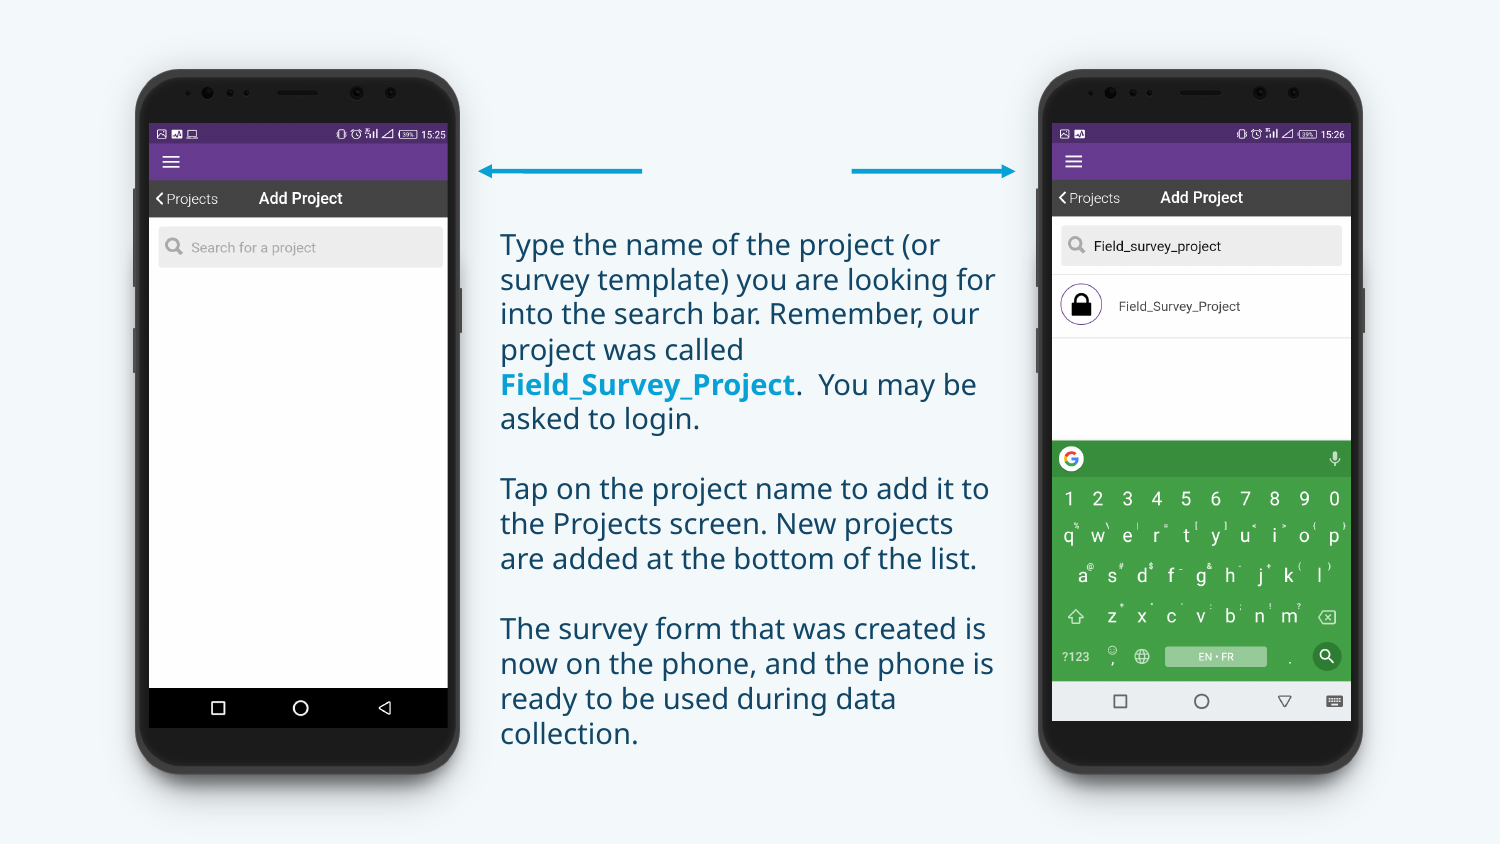

Type the name of the project (or survey template) you are looking for into the search bar. Remember, our project was called Field_Survey_Project. You may be asked to login.
Tap on the project name to add it to the Projects screen. New projects are added at the bottom of the list.
The survey form that was created is now on the phone, and the phone is ready to be used during data collection.